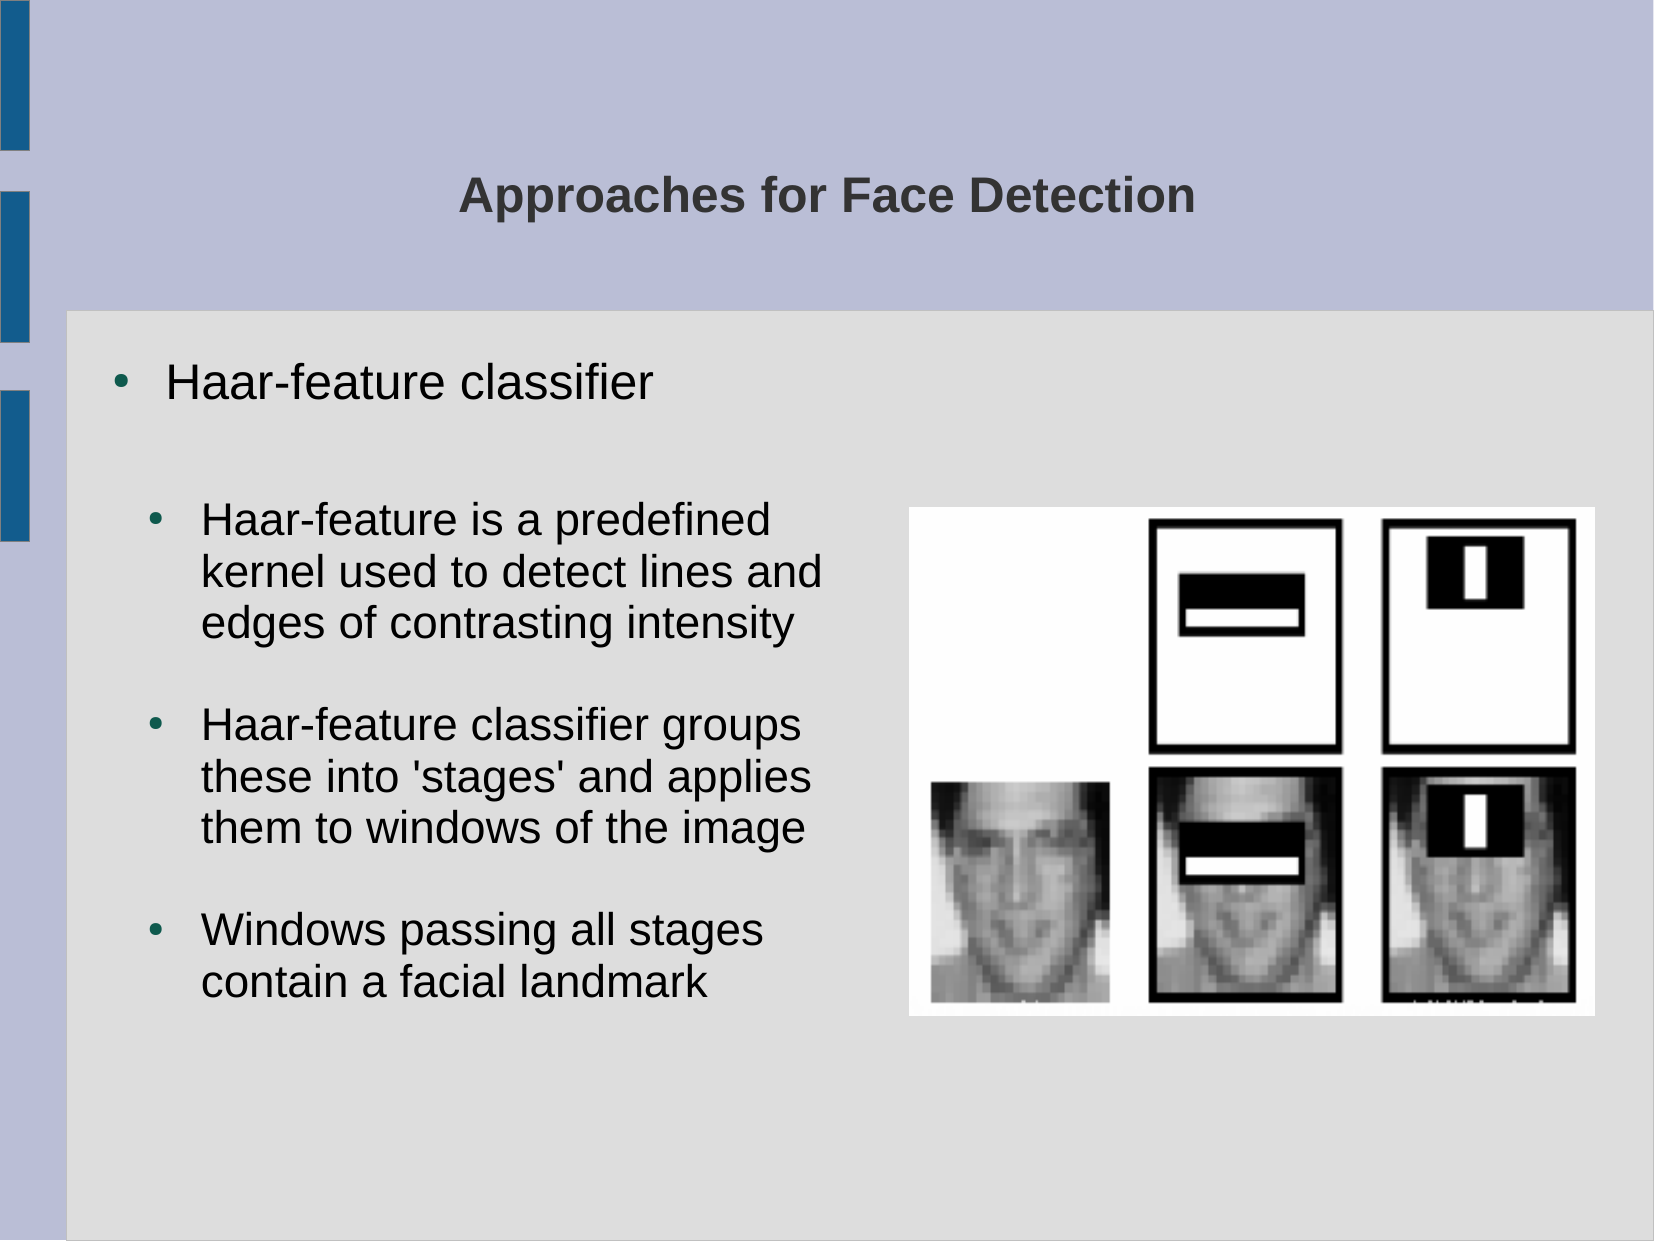

# Approaches for Face Detection
Haar-feature classifier
Haar-feature is a predefined kernel used to detect lines and edges of contrasting intensity
Haar-feature classifier groups these into 'stages' and applies them to windows of the image
Windows passing all stages contain a facial landmark